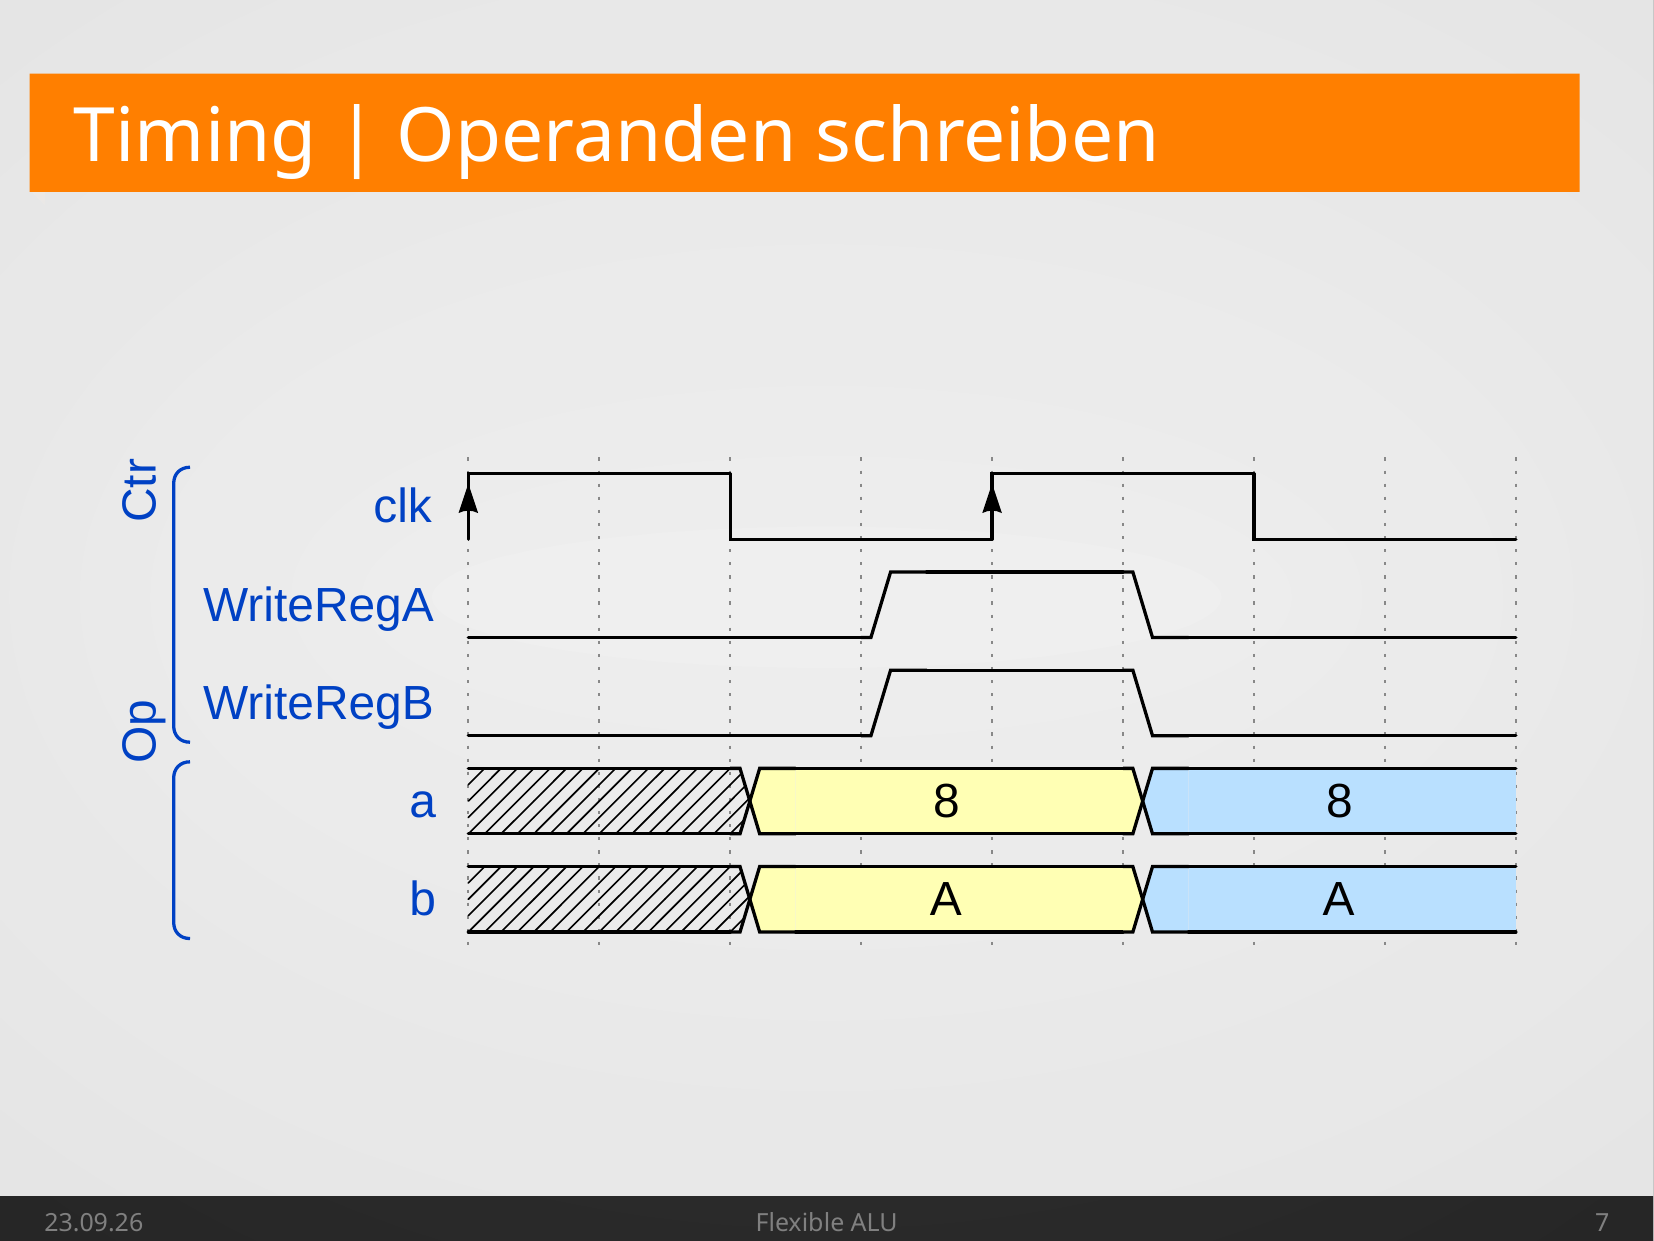

# Timing | Operanden schreiben
Flexible ALU
7